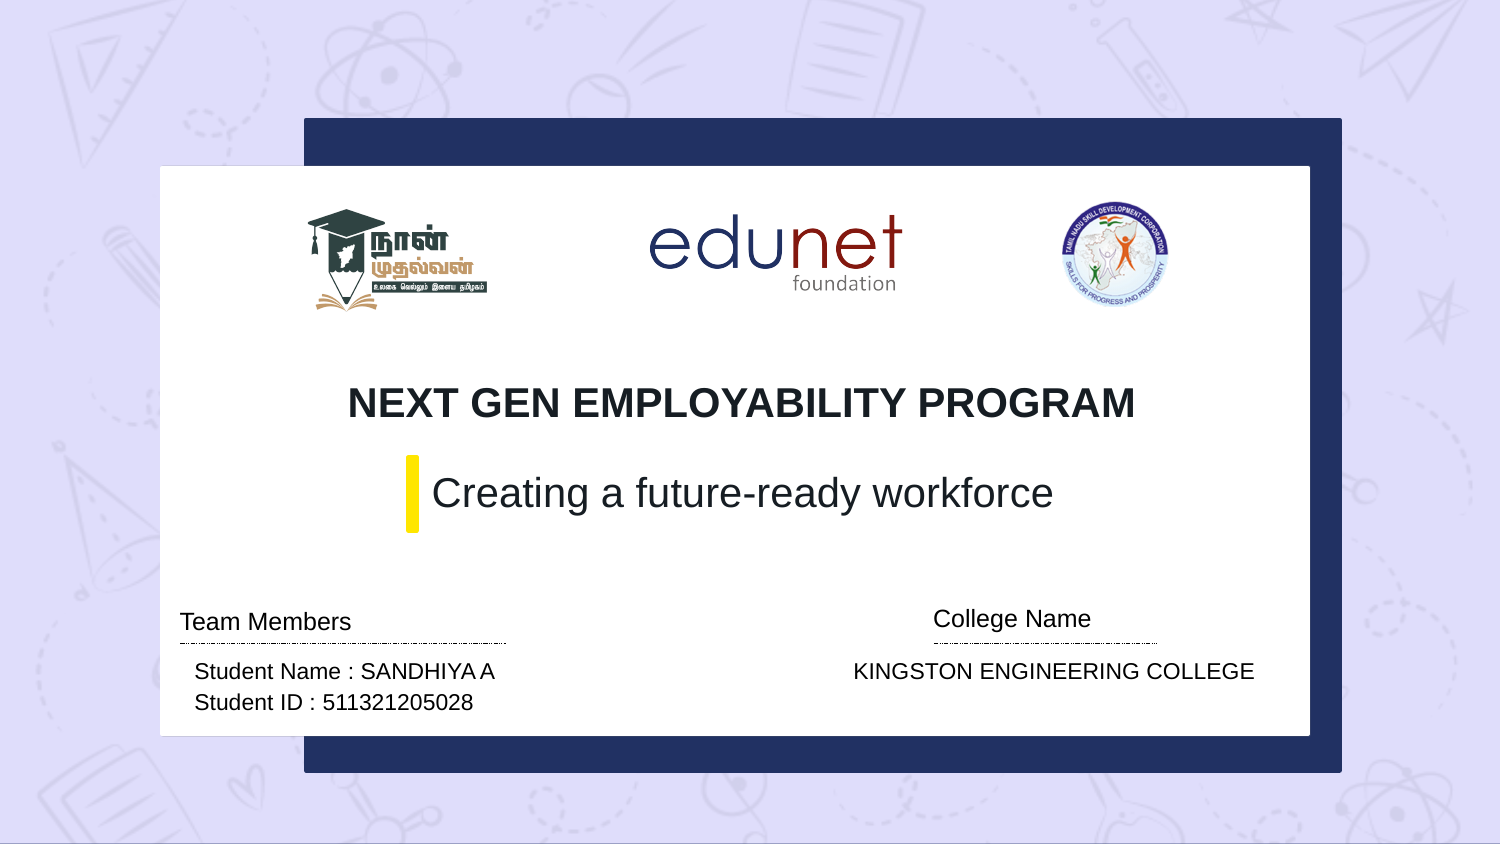

NEXT GEN EMPLOYABILITY PROGRAM
Creating a future-ready workforce
College Name
Team Members
Student Name : SANDHIYA A
Student ID : 511321205028
KINGSTON ENGINEERING COLLEGE